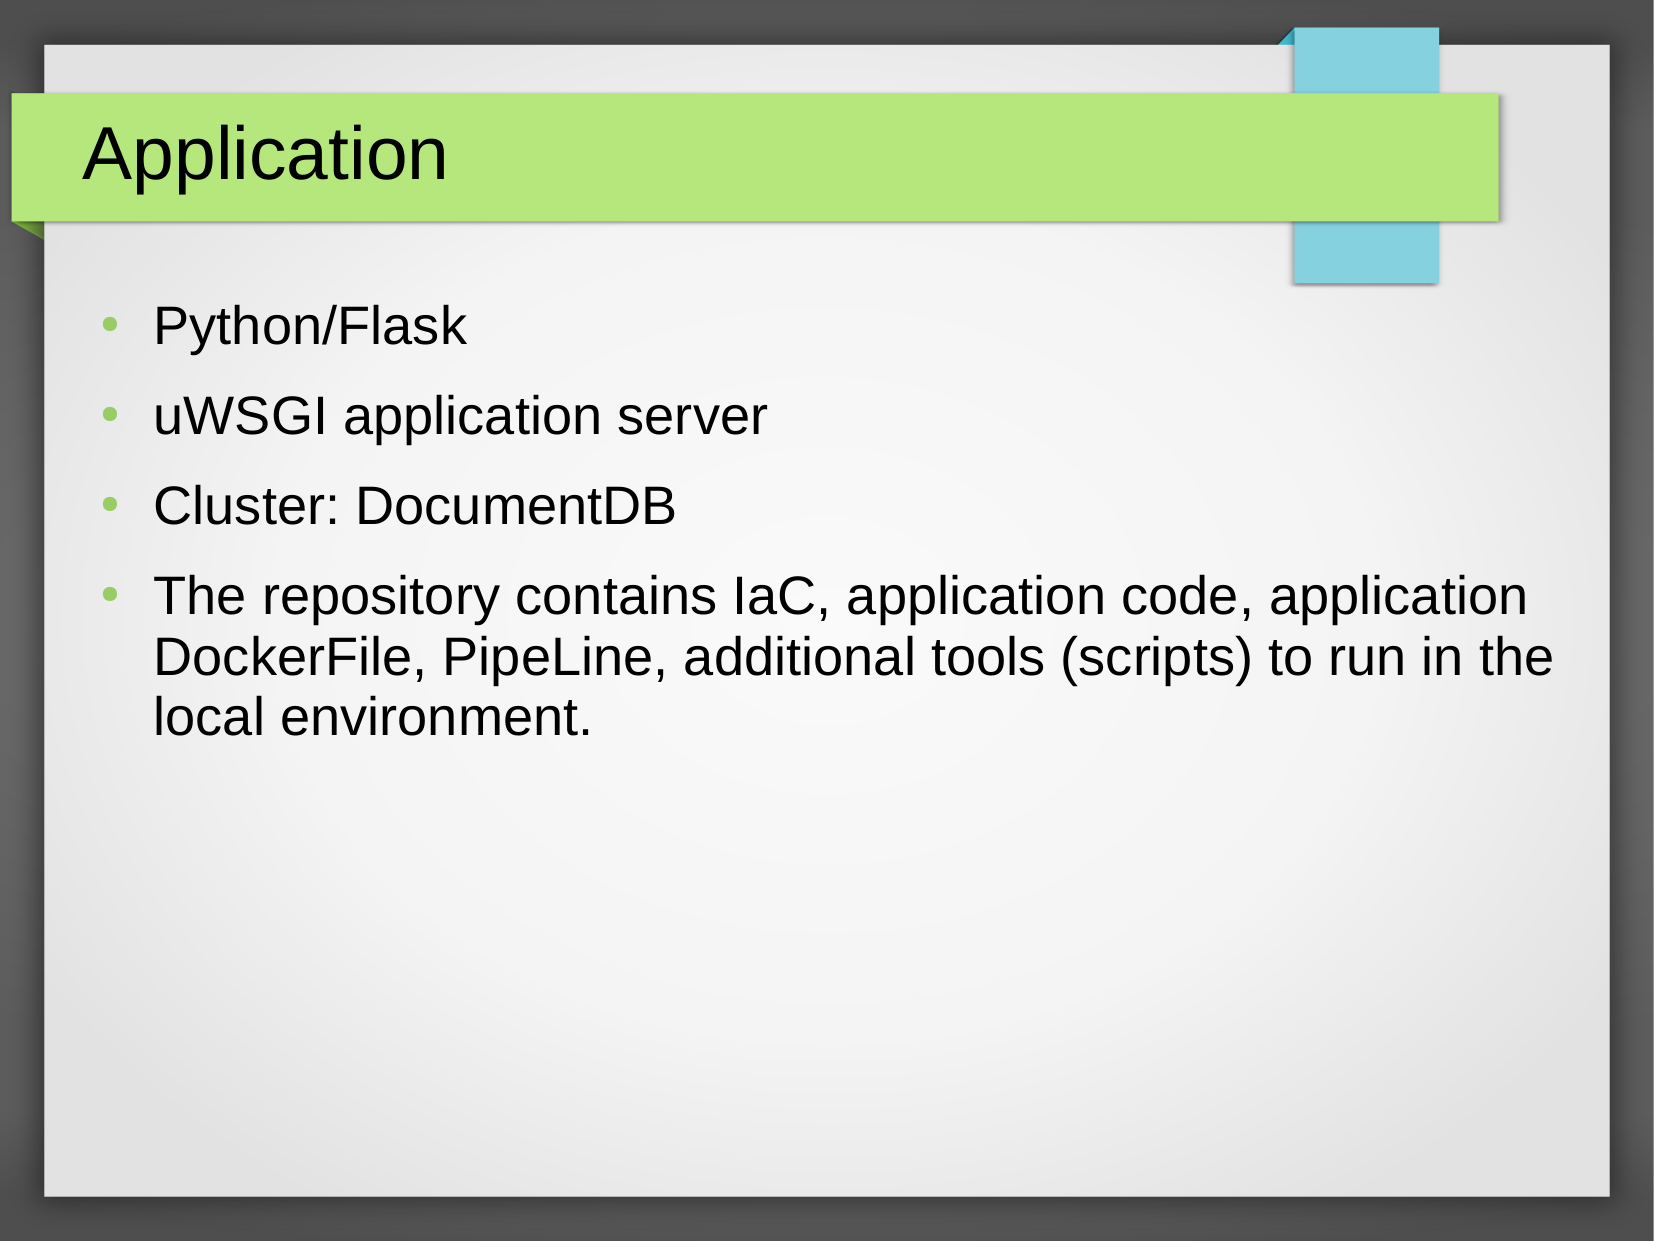

# Application
Python/Flask
uWSGI application server
Cluster: DocumentDB
The repository contains IaC, application code, application DockerFile, PipeLine, additional tools (scripts) to run in the local environment.